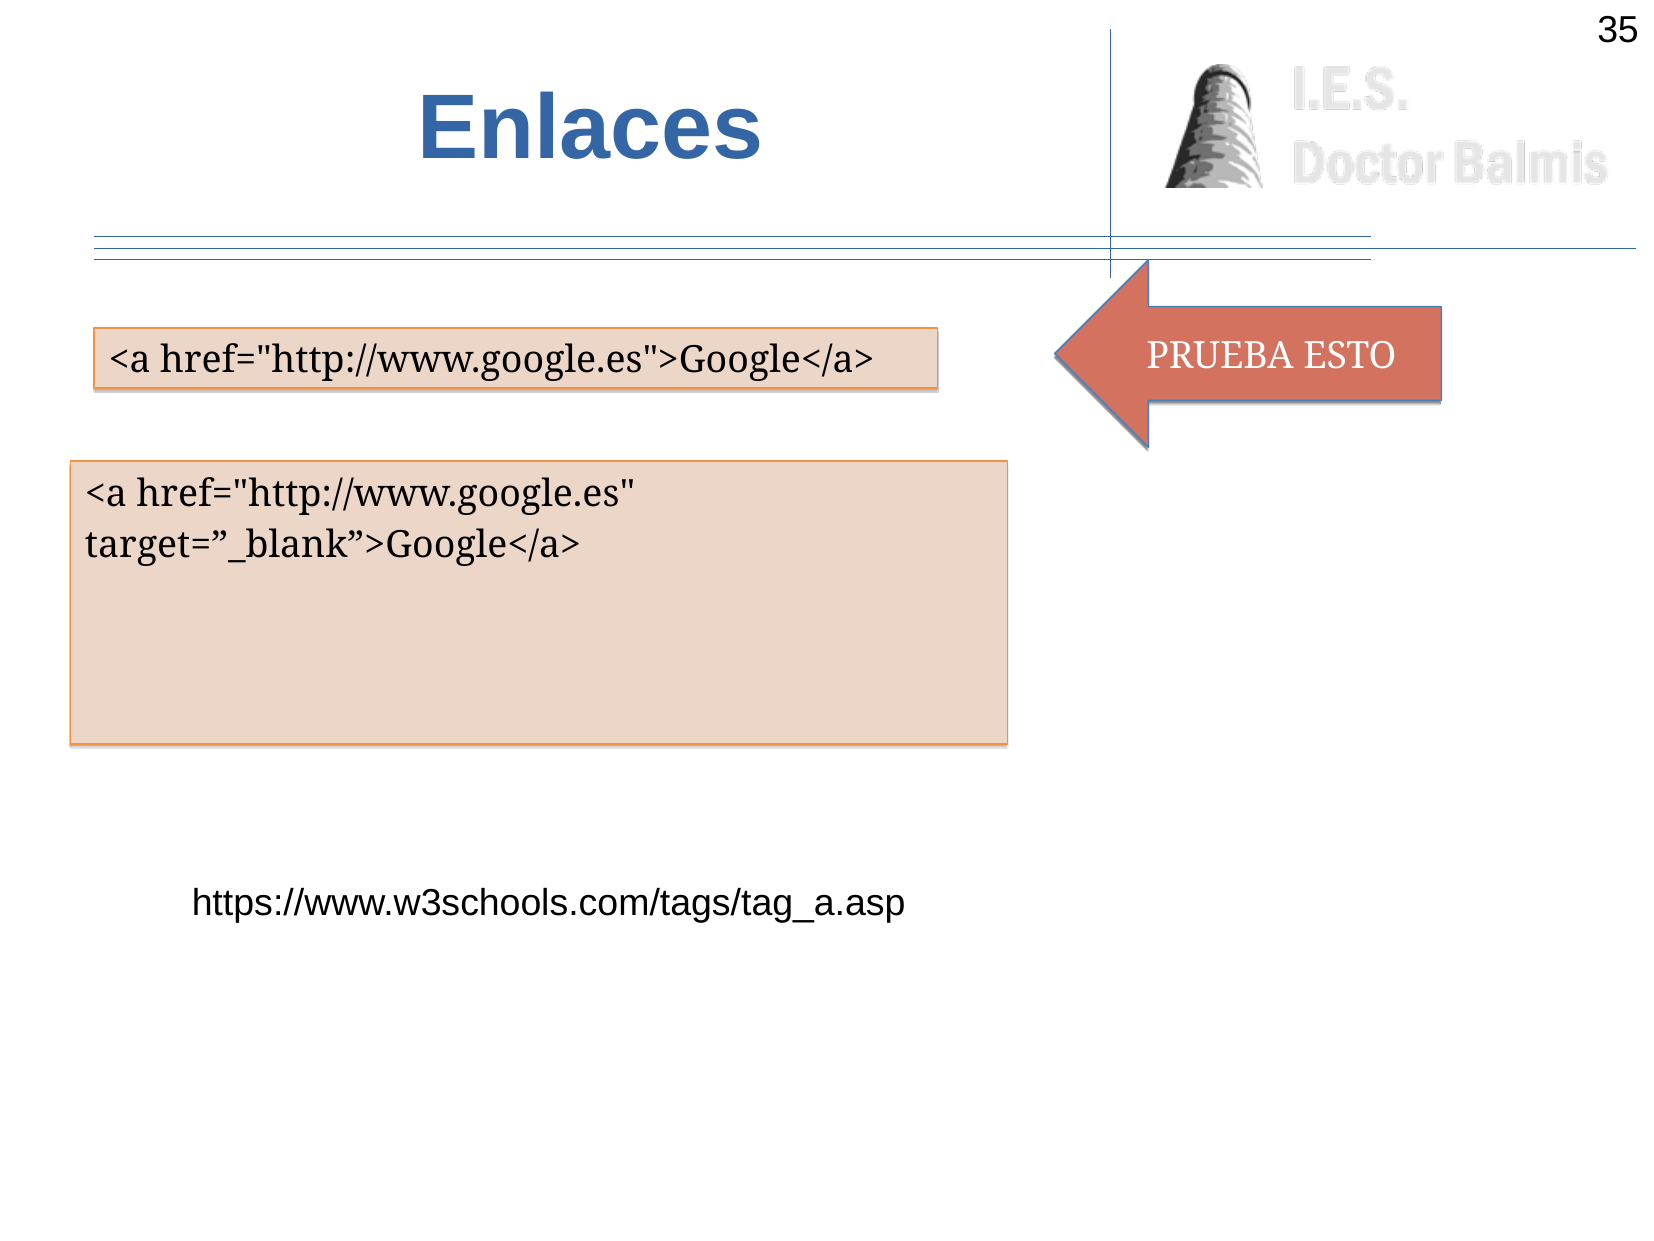

# Enlaces
PRUEBA ESTO
<a href="http://www.google.es">Google</a>
<a href="http://www.google.es" target=”_blank”>Google</a>
https://www.w3schools.com/tags/tag_a.asp